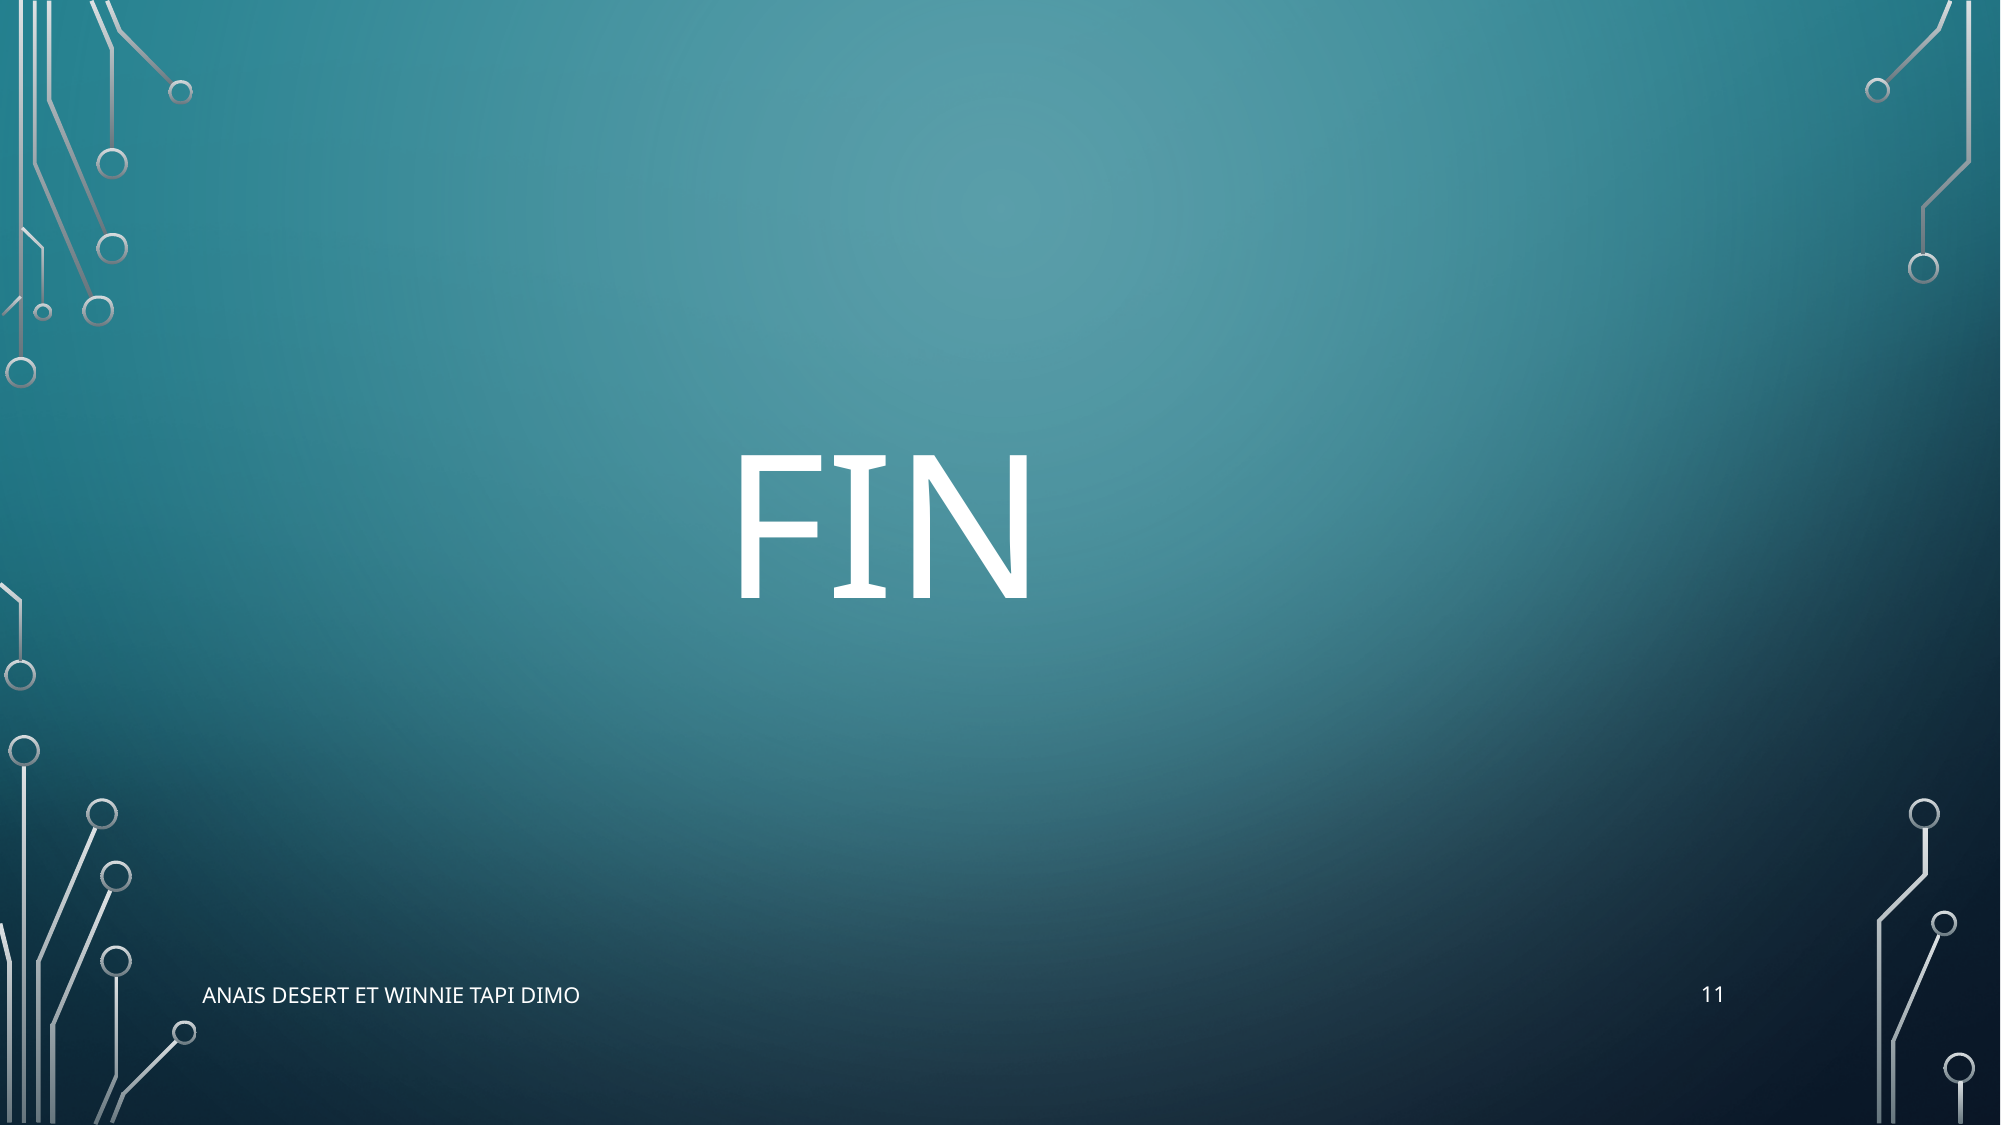

FIN
Anais Desert et Winnie Tapi Dimo